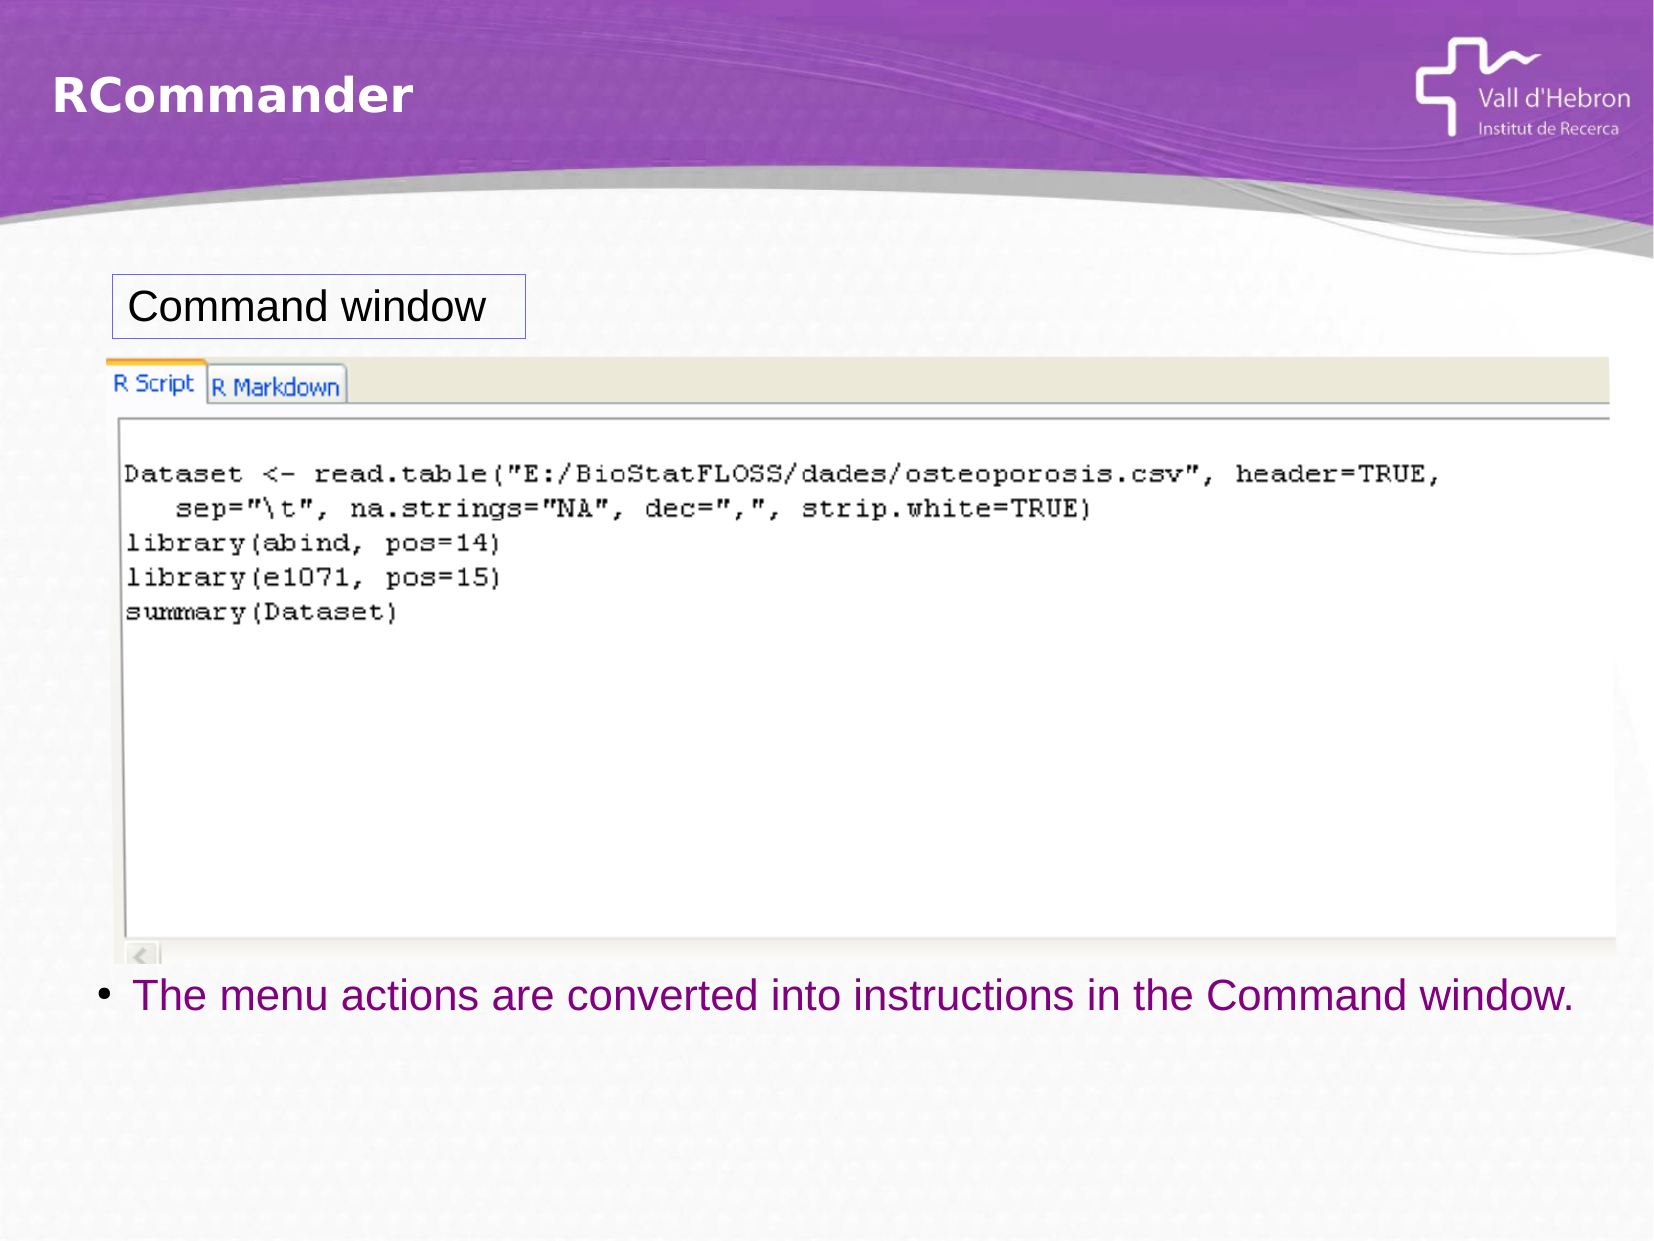

RCommander
Command window
The menu actions are converted into instructions in the Command window.